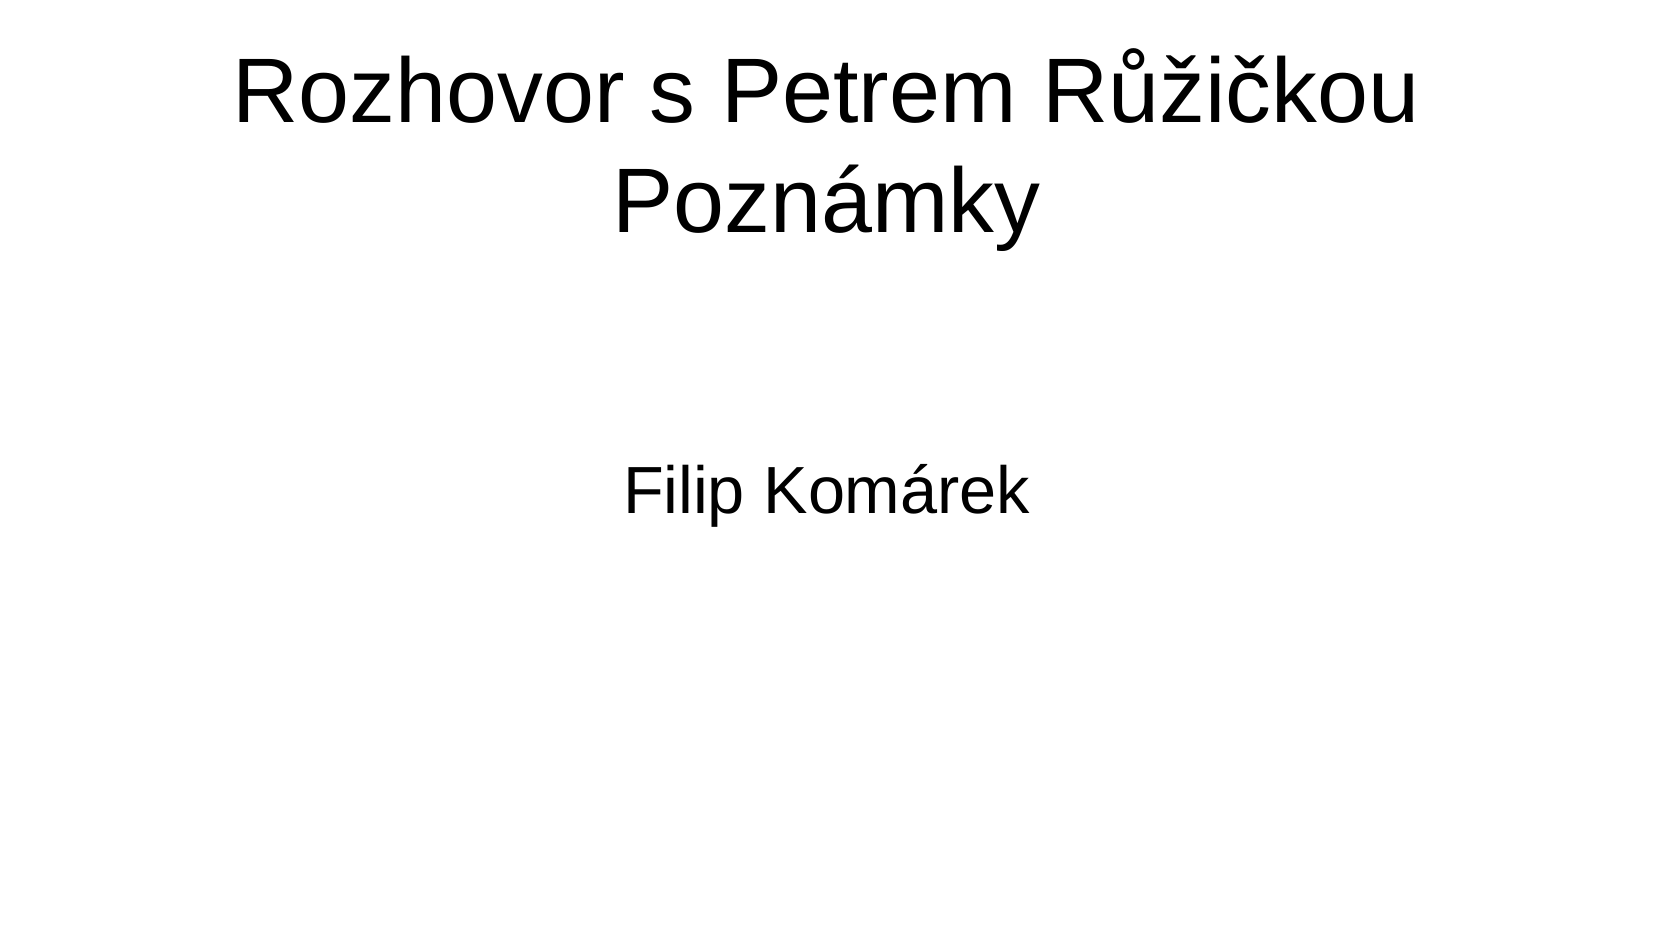

# Rozhovor s Petrem Růžičkou Poznámky
Filip Komárek